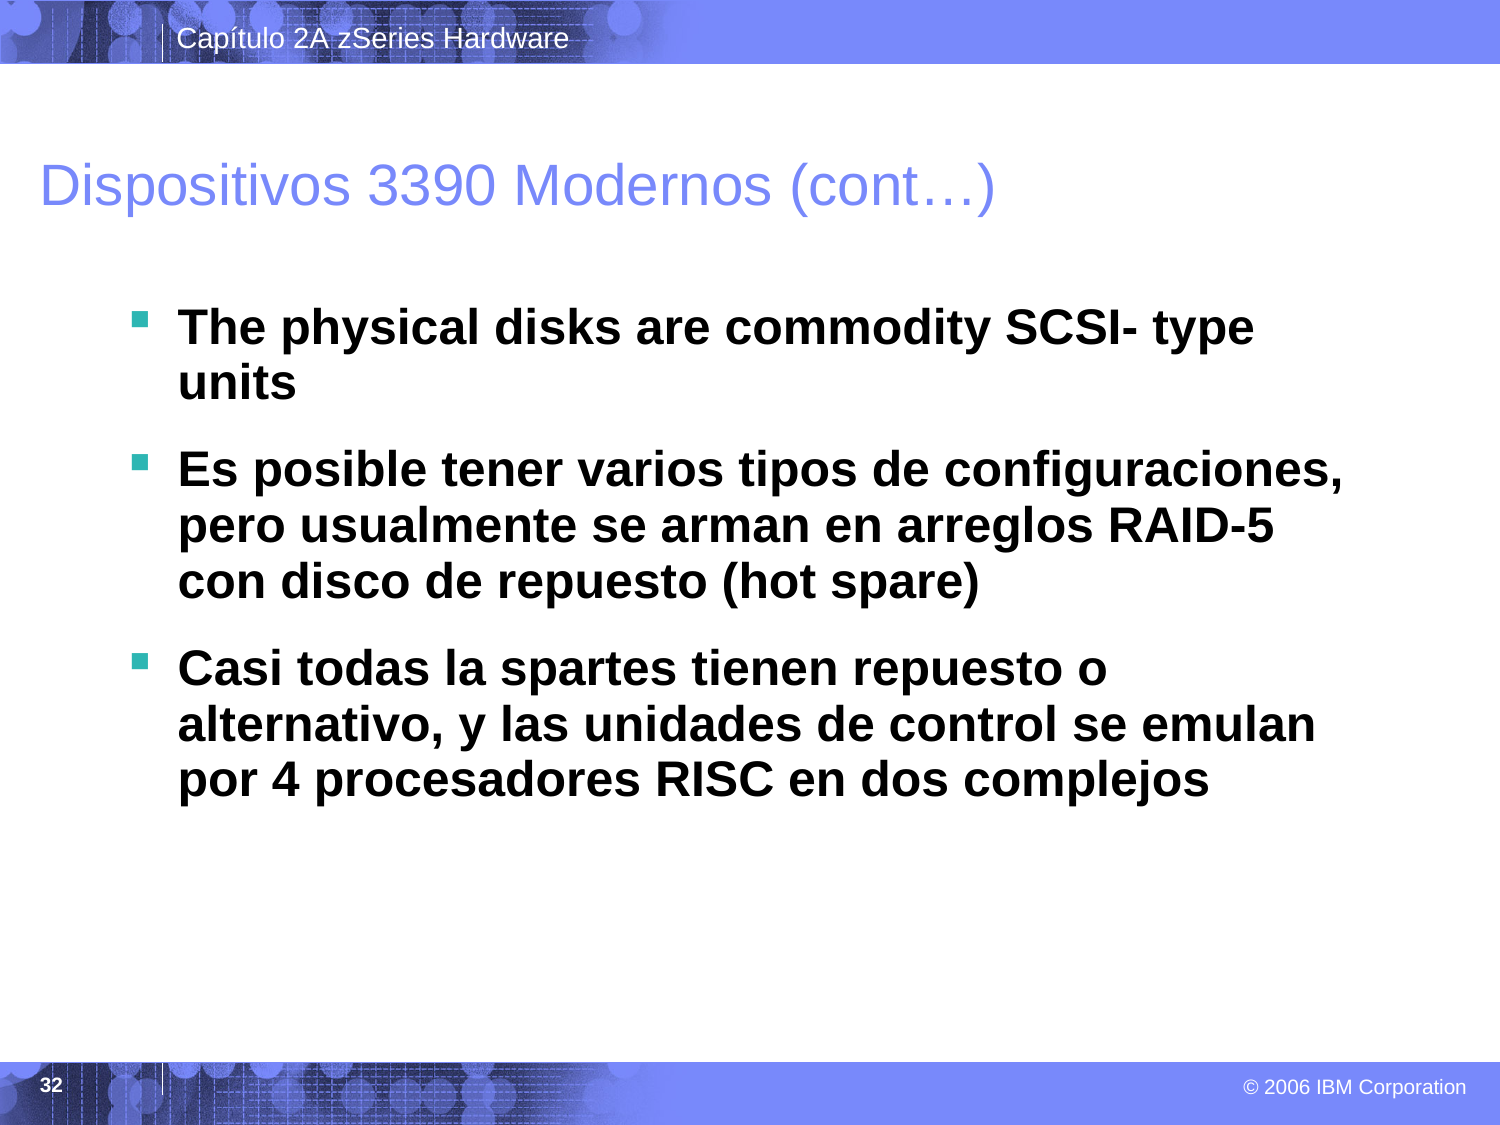

# Dispositivos 3390 Modernos (cont…)
The physical disks are commodity SCSI- type units
Es posible tener varios tipos de configuraciones, pero usualmente se arman en arreglos RAID-5 con disco de repuesto (hot spare)
Casi todas la spartes tienen repuesto o alternativo, y las unidades de control se emulan por 4 procesadores RISC en dos complejos
32